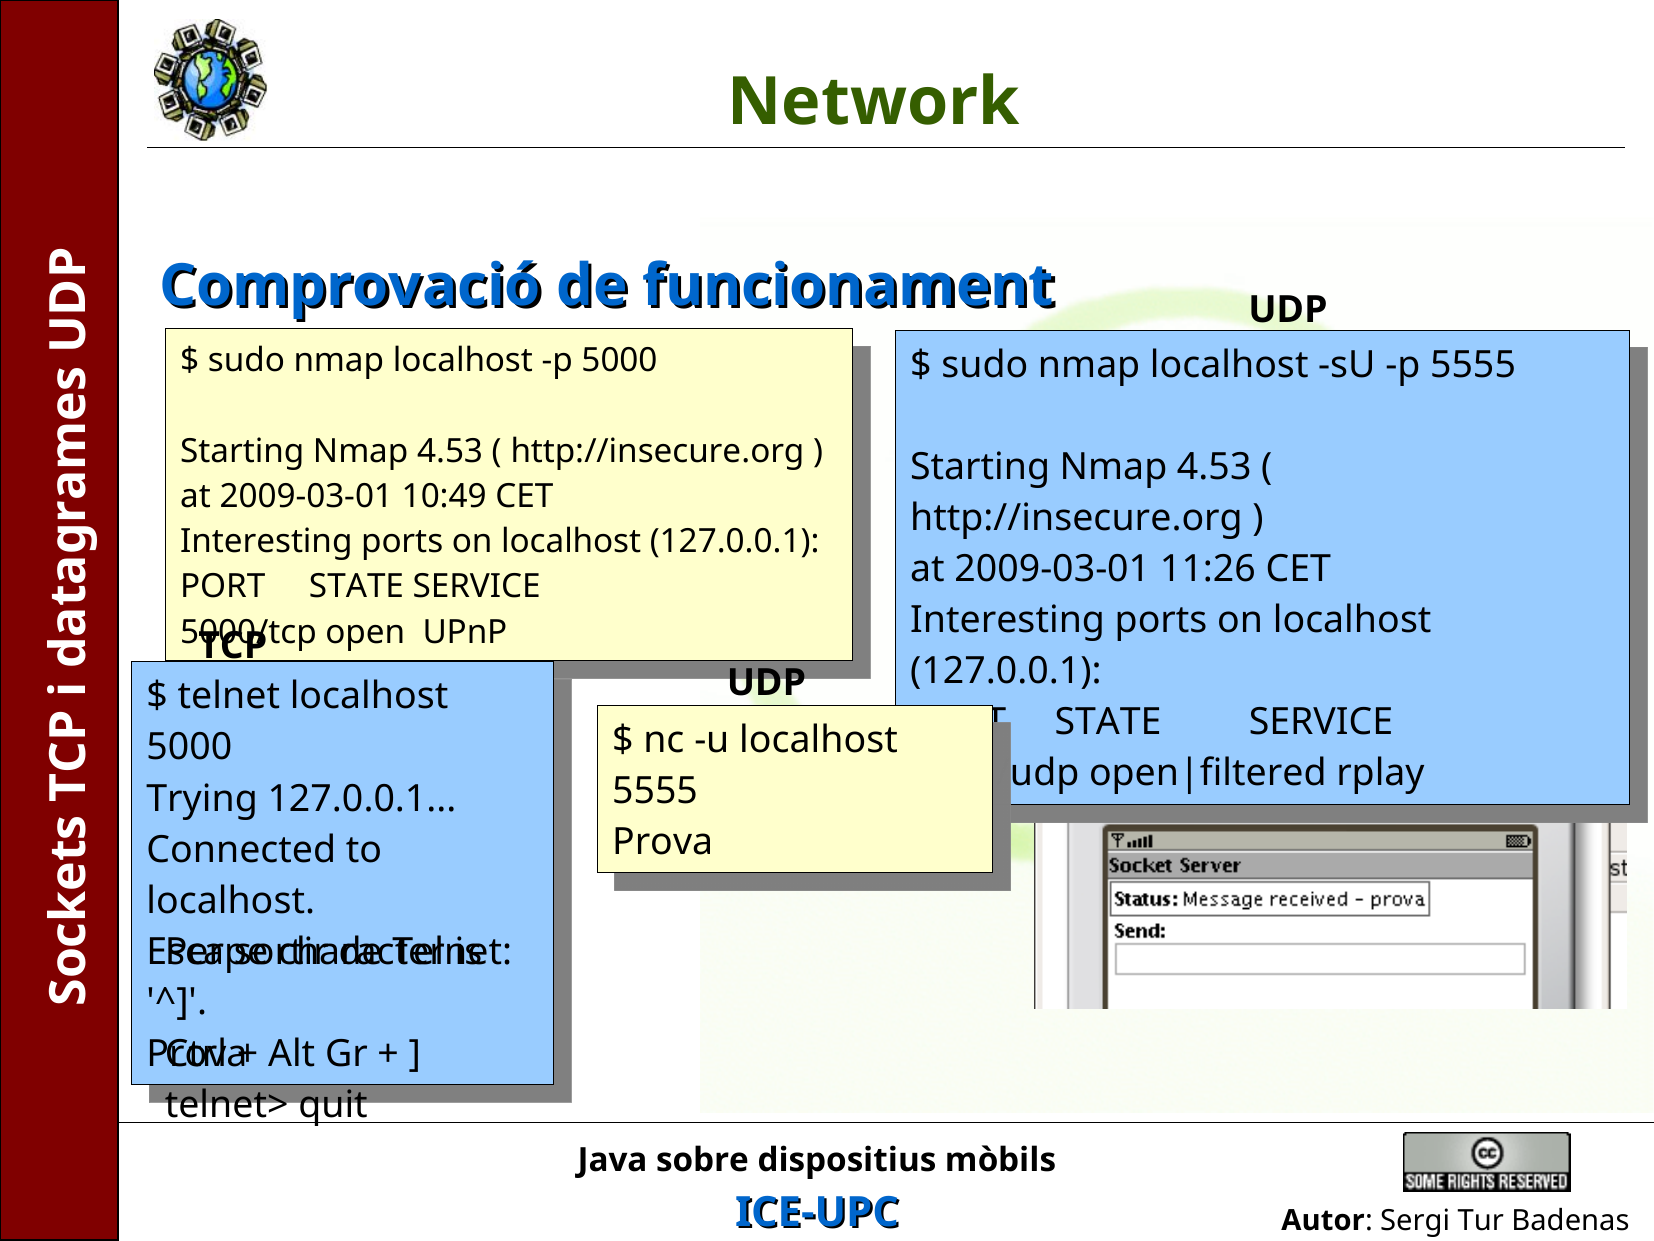

# Network
Comprovació de funcionament
UDP
$ sudo nmap localhost -p 5000
Starting Nmap 4.53 ( http://insecure.org ) at 2009-03-01 10:49 CET
Interesting ports on localhost (127.0.0.1):
PORT STATE SERVICE
5000/tcp open UPnP
$ sudo nmap localhost -sU -p 5555
Starting Nmap 4.53 ( http://insecure.org )
at 2009-03-01 11:26 CET
Interesting ports on localhost (127.0.0.1):
PORT STATE SERVICE
5555/udp open|filtered rplay
TCP
UDP
$ telnet localhost 5000
Trying 127.0.0.1...
Connected to localhost.
Escape character is '^]'.
Prova
$ nc -u localhost 5555
Prova
Per sortir de Telnet:
Ctrl + Alt Gr + ]
telnet> quit